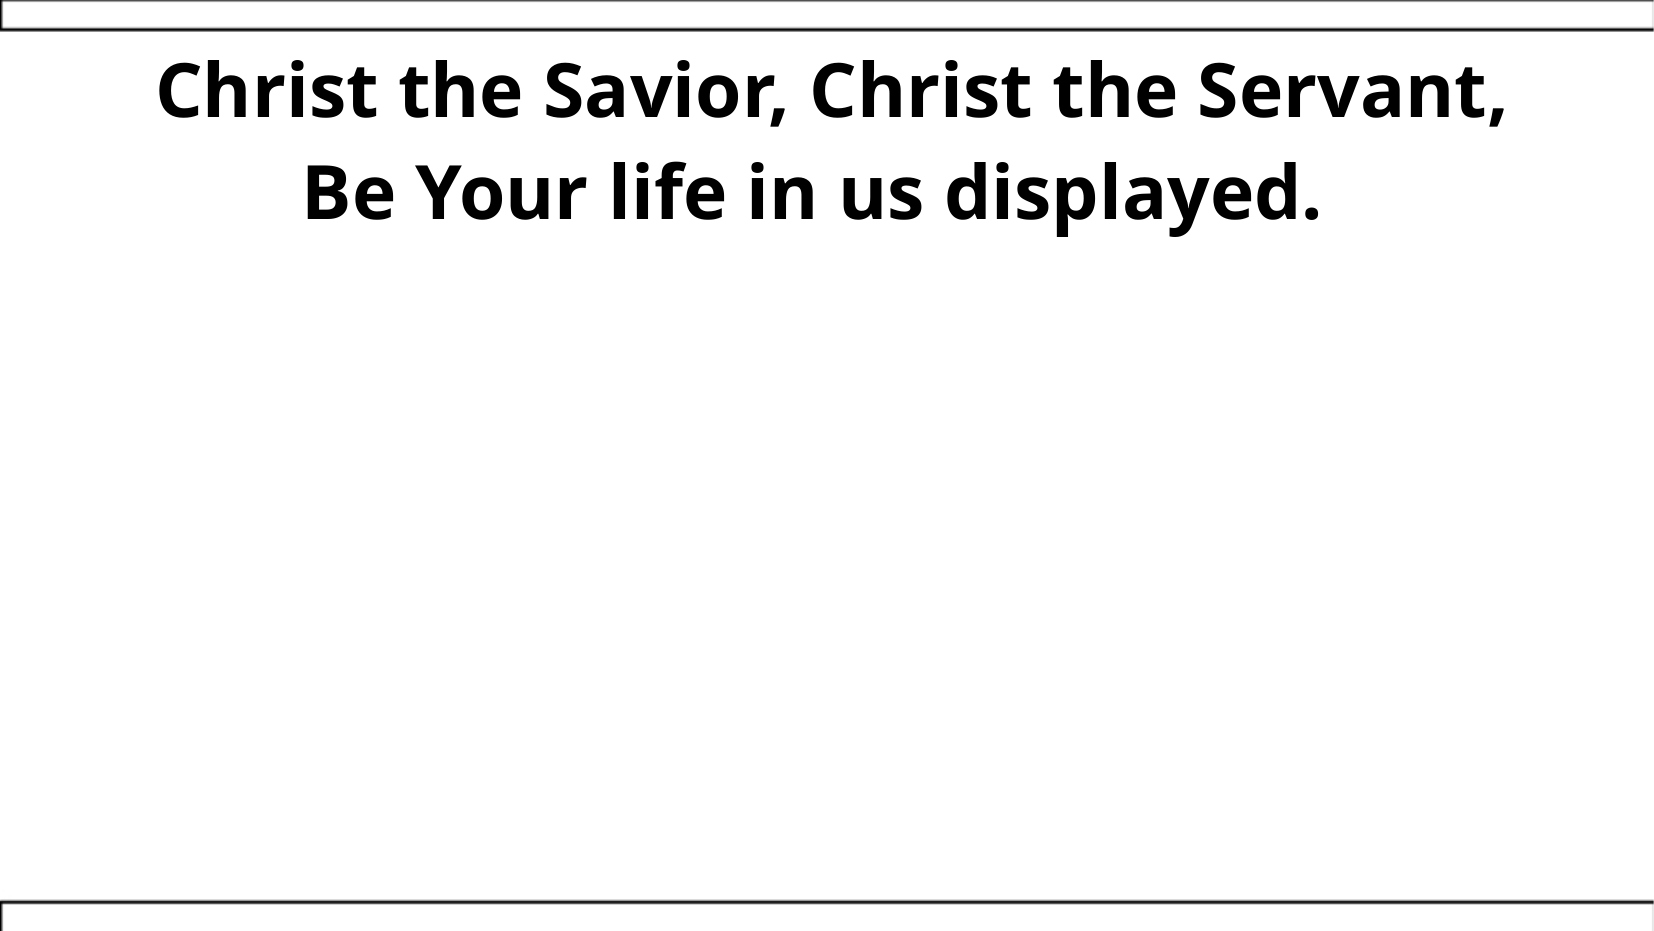

Christ the Savior, Christ the Servant,
Be Your life in us displayed.